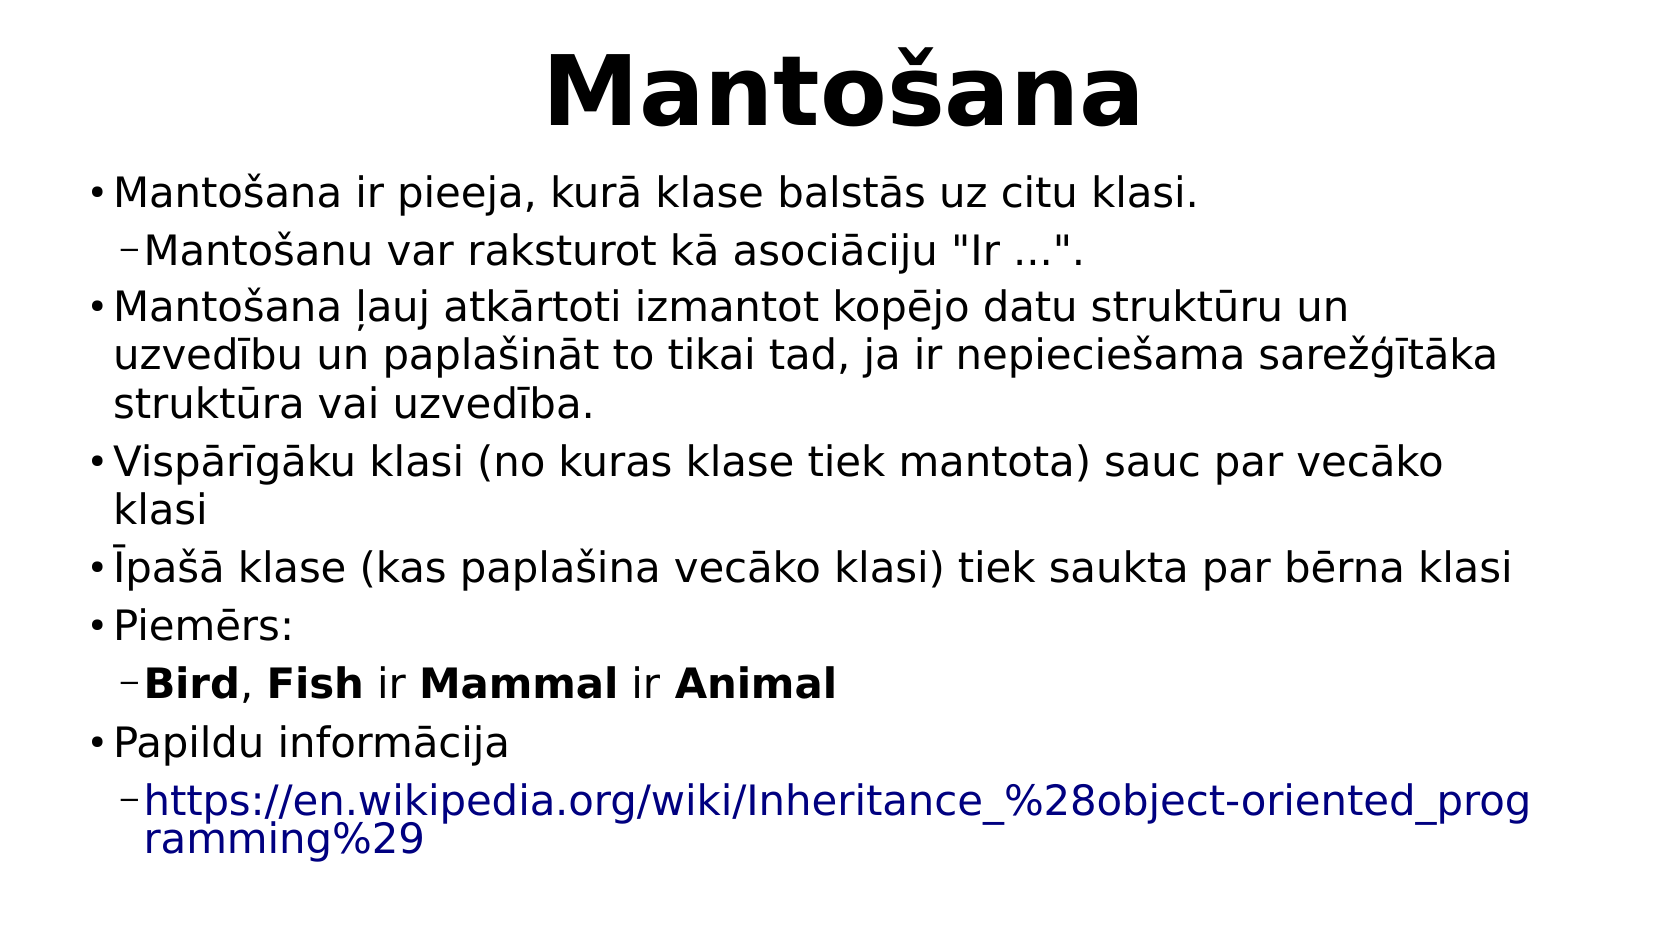

# Mantošana
Mantošana ir pieeja, kurā klase balstās uz citu klasi.
Mantošanu var raksturot kā asociāciju "Ir ...".
Mantošana ļauj atkārtoti izmantot kopējo datu struktūru un uzvedību un paplašināt to tikai tad, ja ir nepieciešama sarežģītāka struktūra vai uzvedība.
Vispārīgāku klasi (no kuras klase tiek mantota) sauc par vecāko klasi
Īpašā klase (kas paplašina vecāko klasi) tiek saukta par bērna klasi
Piemērs:
Bird, Fish ir Mammal ir Animal
Papildu informācija
https://en.wikipedia.org/wiki/Inheritance_%28object-oriented_programming%29